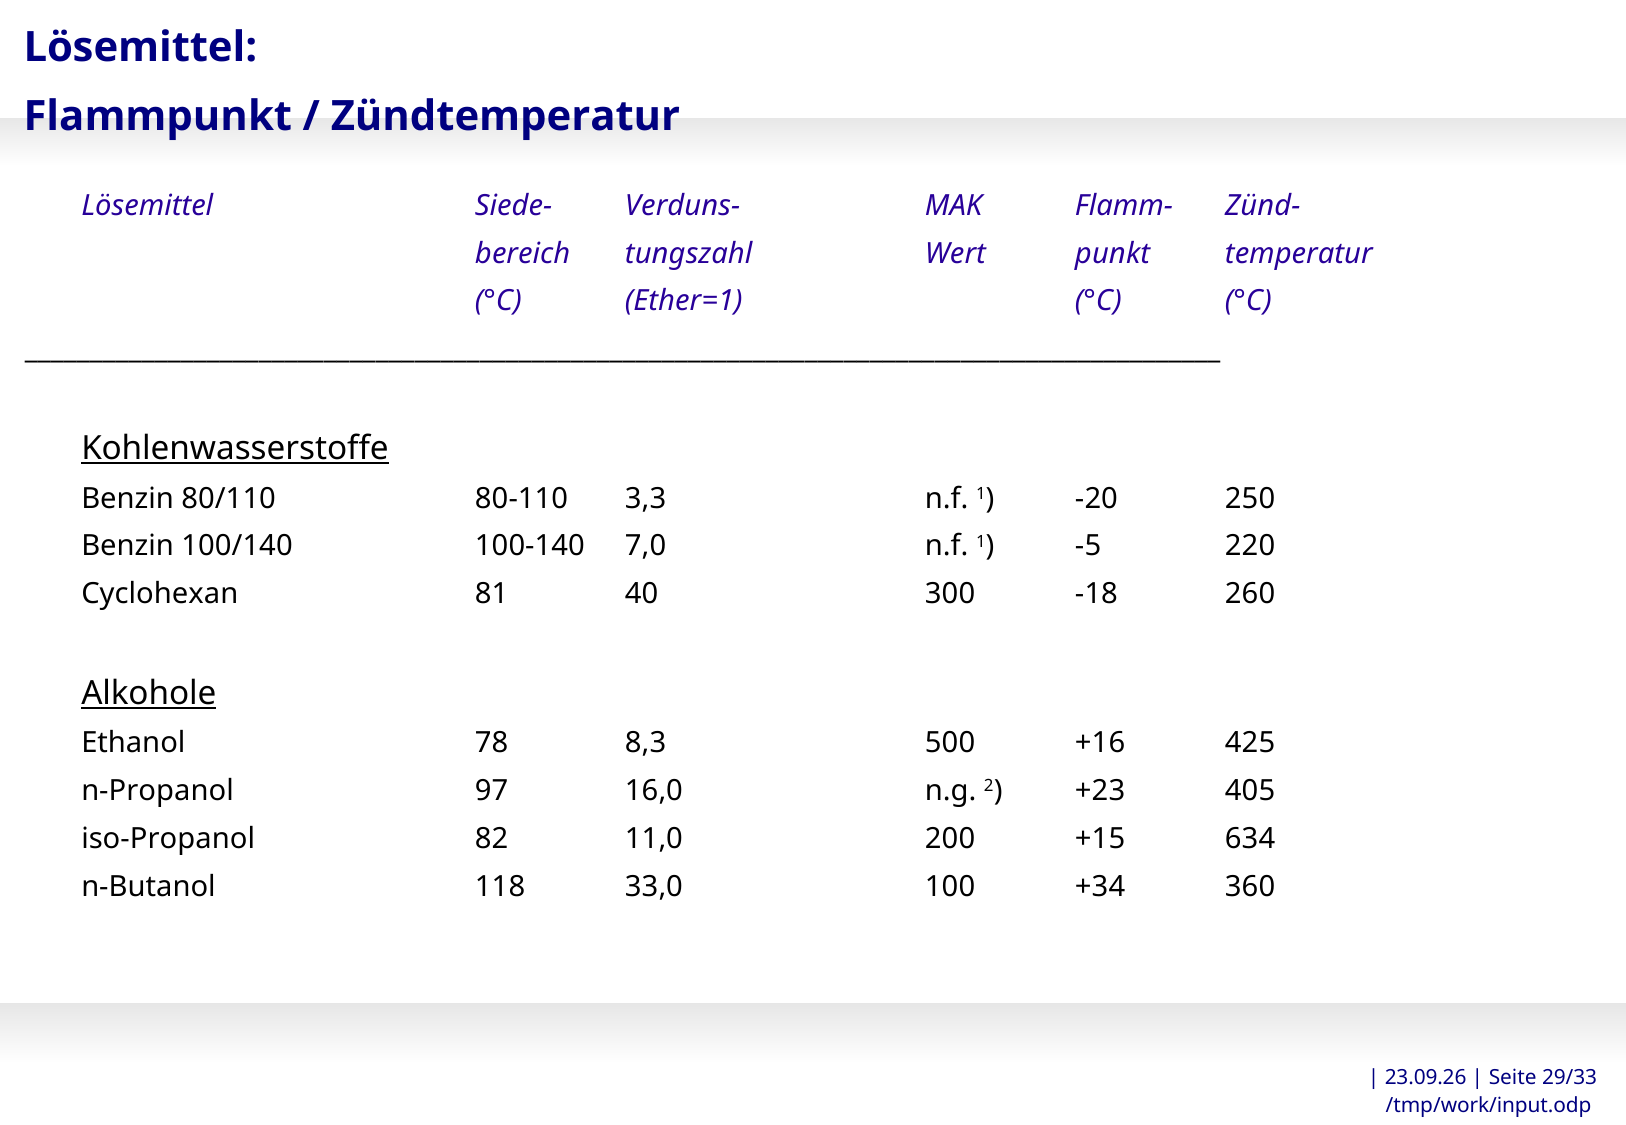

# Lösemittel: Flammpunkt / Zündtemperatur
	Lösemittel		Siede-	Verduns-		MAK	Flamm-	Zünd-
				bereich	tungszahl		Wert	punkt	temperatur
				(°C) 	(Ether=1)			(°C) 	(°C)
____________________________________________________________________________________________
	Kohlenwasserstoffe
	Benzin 80/110		80-110	3,3		n.f. 1)	-20	250
	Benzin 100/140		100-140	7,0		n.f. 1)	-5	220
	Cyclohexan		81	40		300	-18	260
	Alkohole
	Ethanol		78	8,3		500	+16	425
	n-Propanol		97	16,0		n.g. 2)	+23	405
	iso-Propanol		82	11,0		200	+15	634
	n-Butanol		118	33,0		100	+34	360